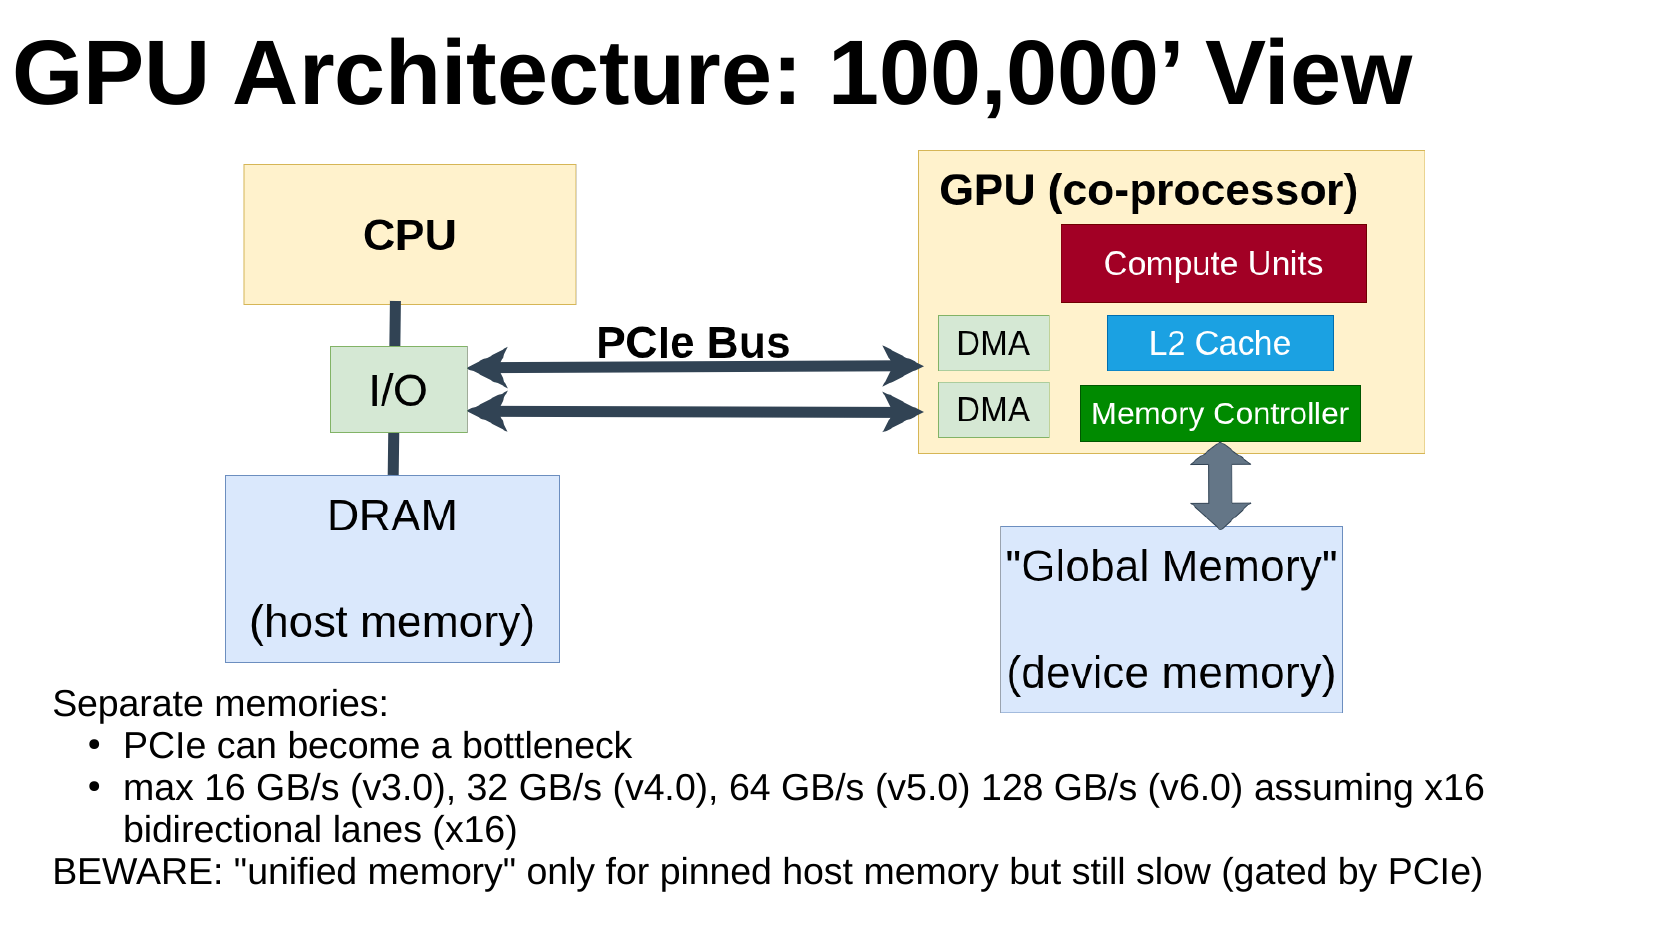

# GPU Architecture: 100,000’ View
Separate memories:
PCIe can become a bottleneck
max 16 GB/s (v3.0), 32 GB/s (v4.0), 64 GB/s (v5.0) 128 GB/s (v6.0) assuming x16 bidirectional lanes (x16)
BEWARE: "unified memory" only for pinned host memory but still slow (gated by PCIe)